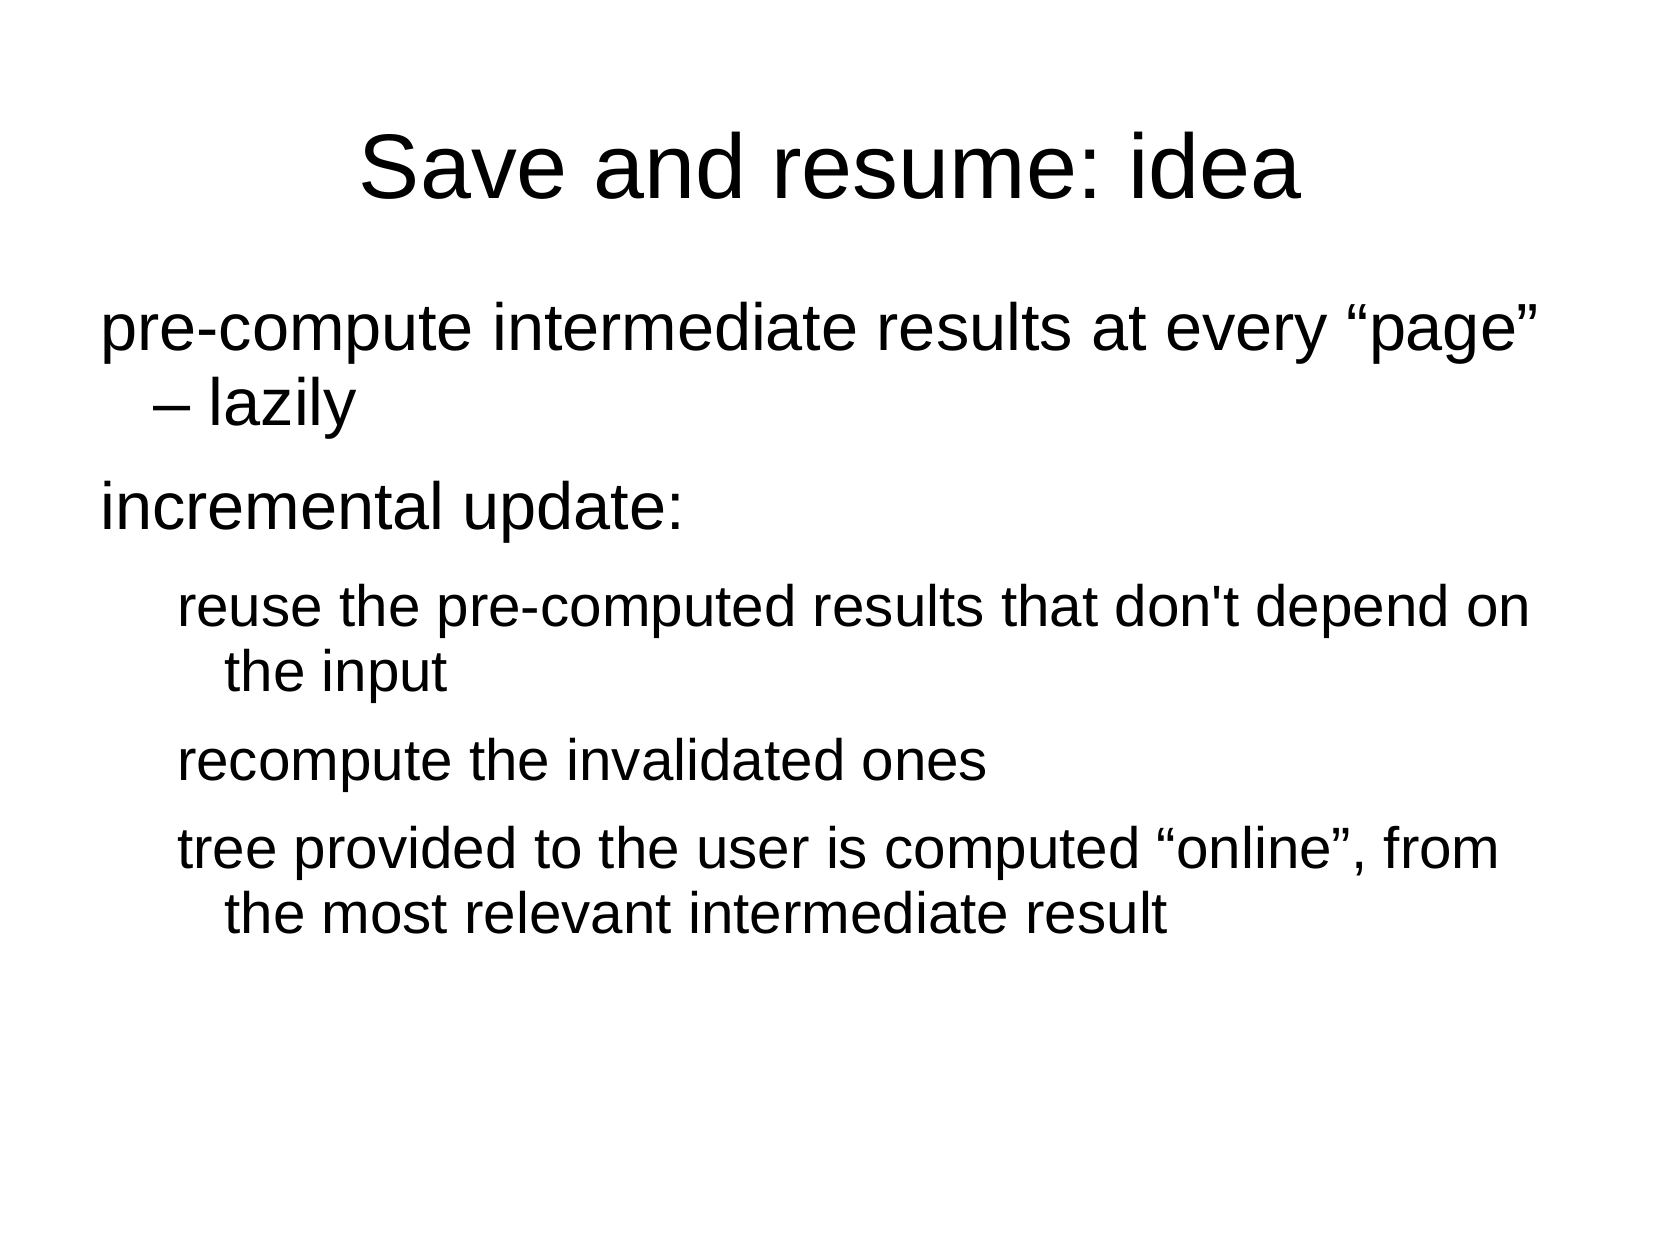

# Save and resume: idea
pre-compute intermediate results at every “page” – lazily
incremental update:
reuse the pre-computed results that don't depend on the input
recompute the invalidated ones
tree provided to the user is computed “online”, from the most relevant intermediate result